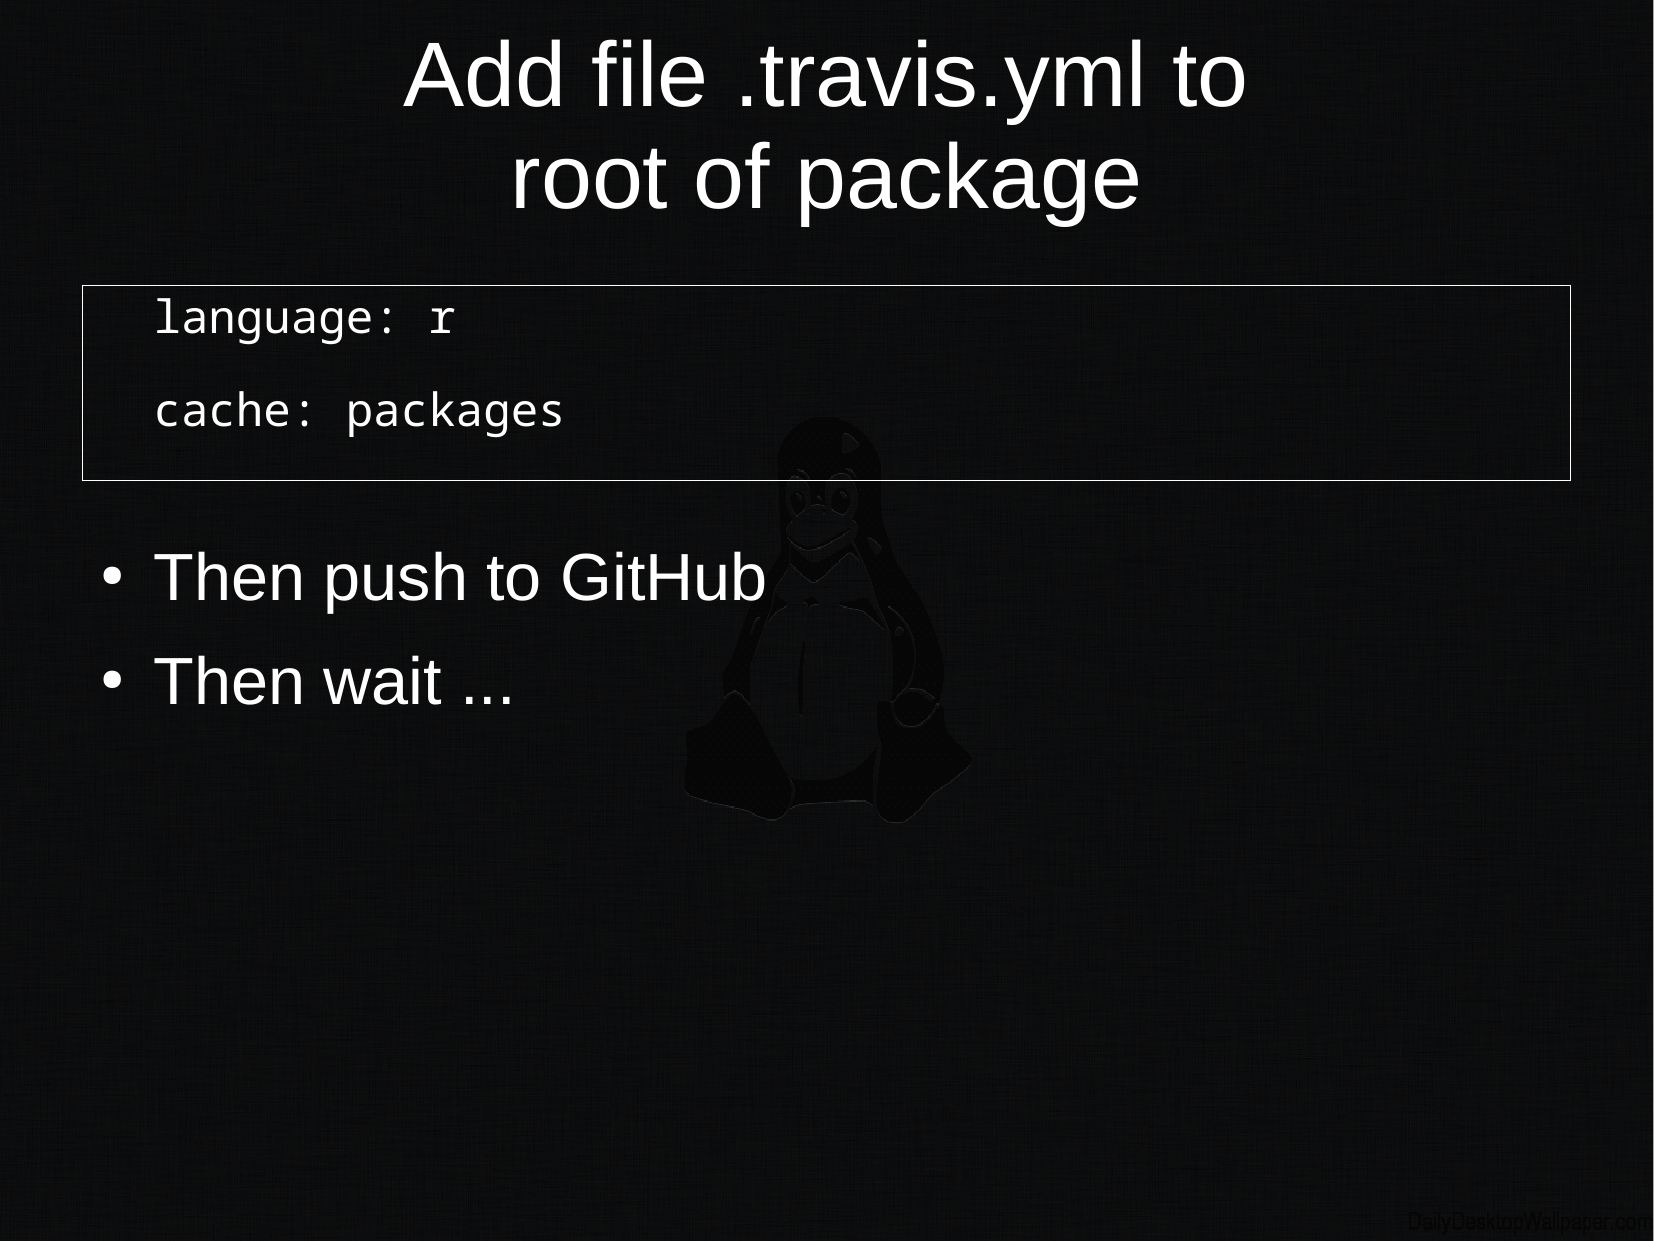

# Add file .travis.yml to root of package
language: r
cache: packages
Then push to GitHub
Then wait ...